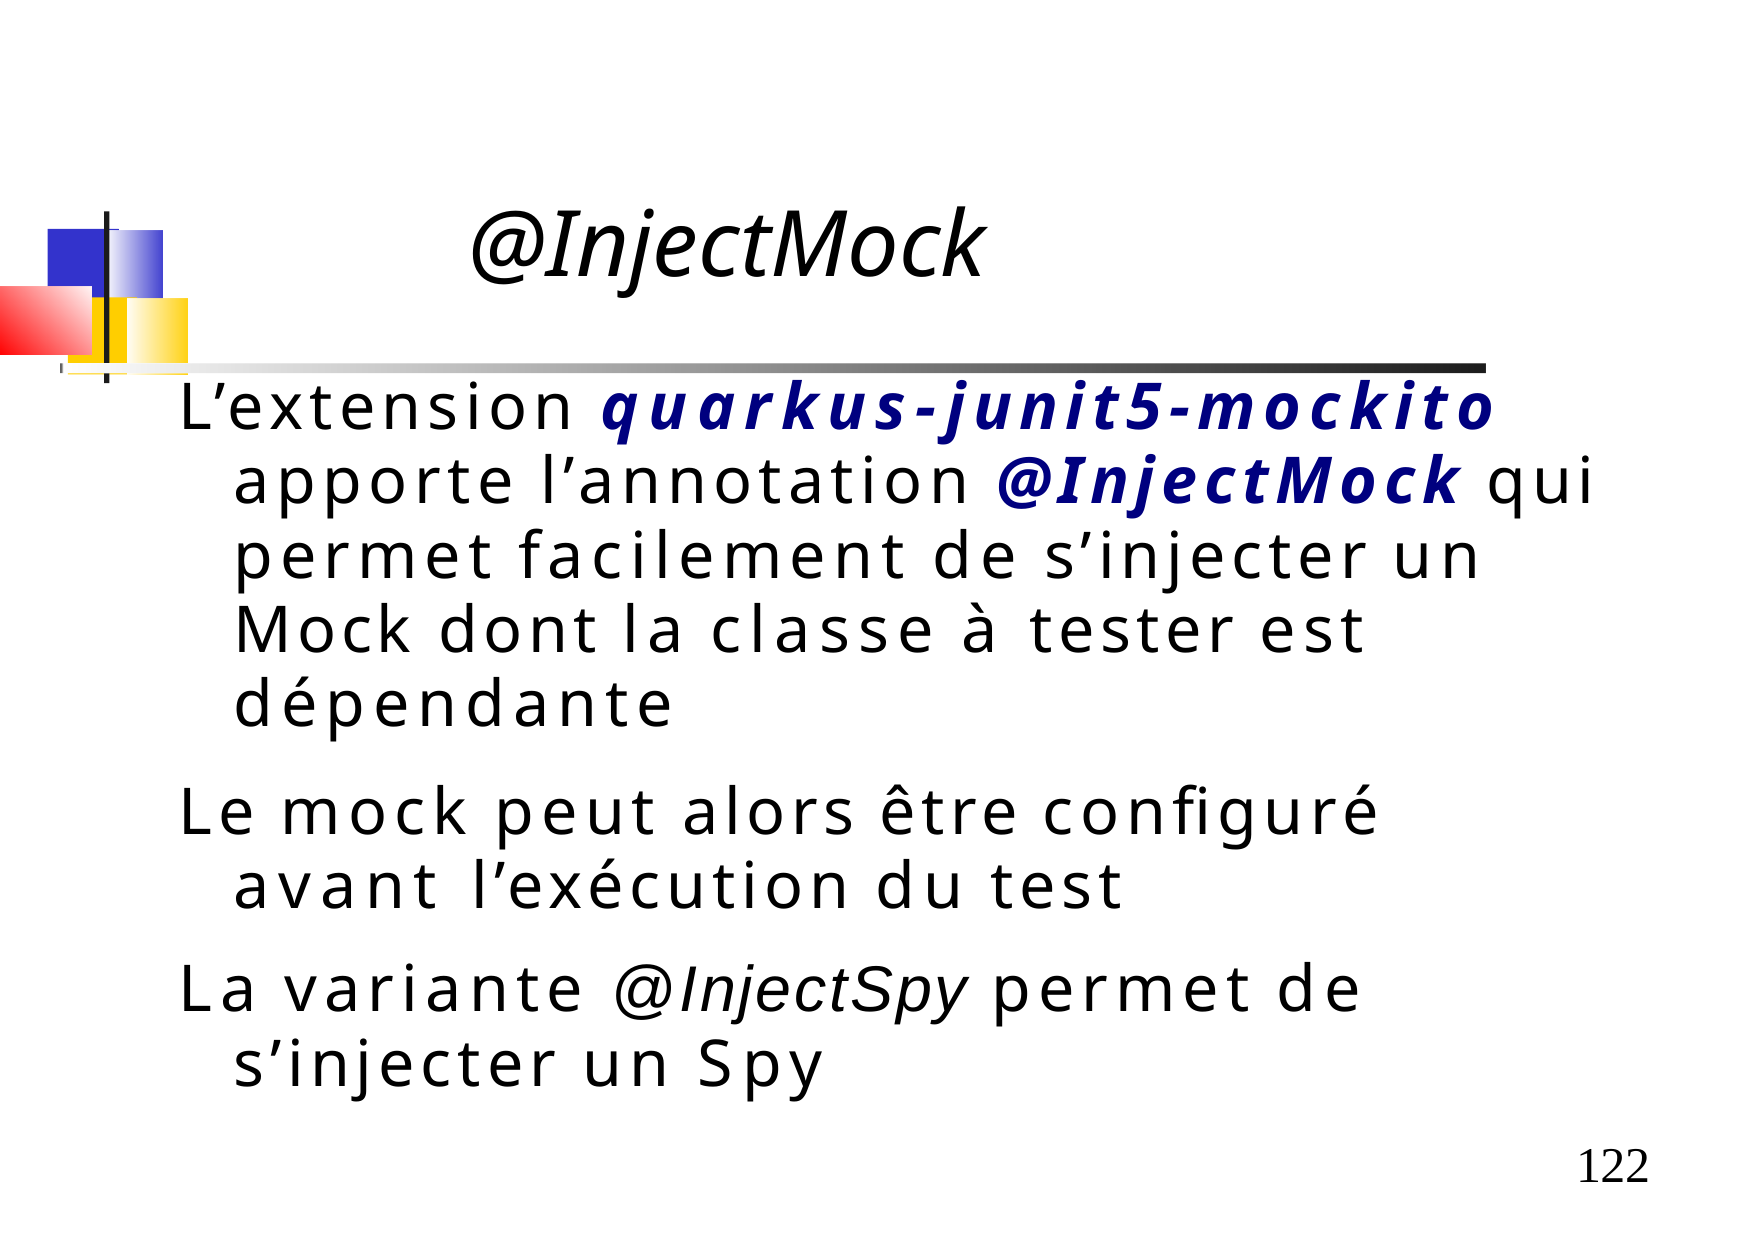

# @InjectMock
L’extension quarkus-junit5-mockito apporte l’annotation @InjectMock qui permet facilement de s’injecter un Mock dont la classe à tester est dépendante
Le mock peut alors être configuré avant l’exécution du test
La variante @InjectSpy permet de s’injecter un Spy
122